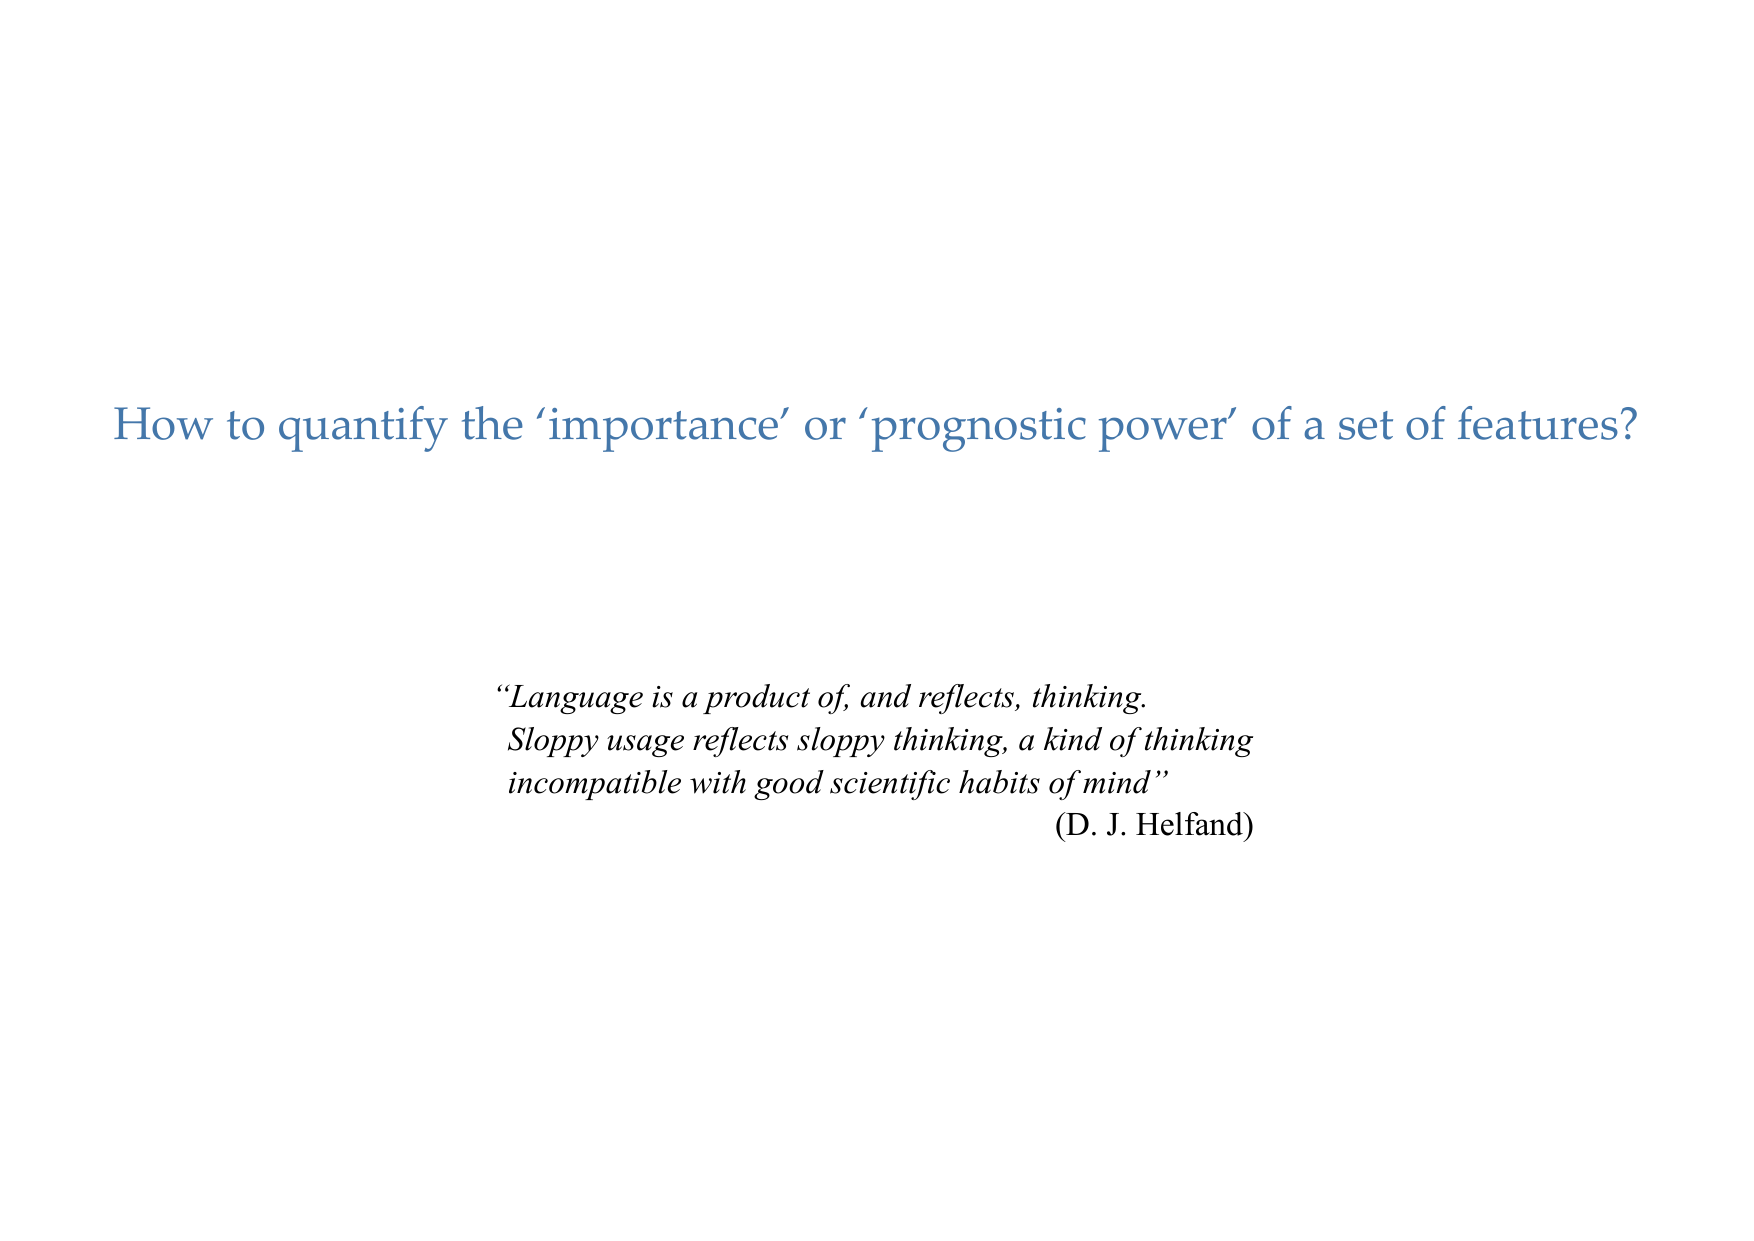

How to quantify the ‘importance’ or ‘prognostic power’ of a set of features?
“Language is a product of, and reflects, thinking.   Sloppy usage reflects sloppy thinking, a kind of thinking   incompatible with good scientific habits of mind”
(D. J. Helfand)